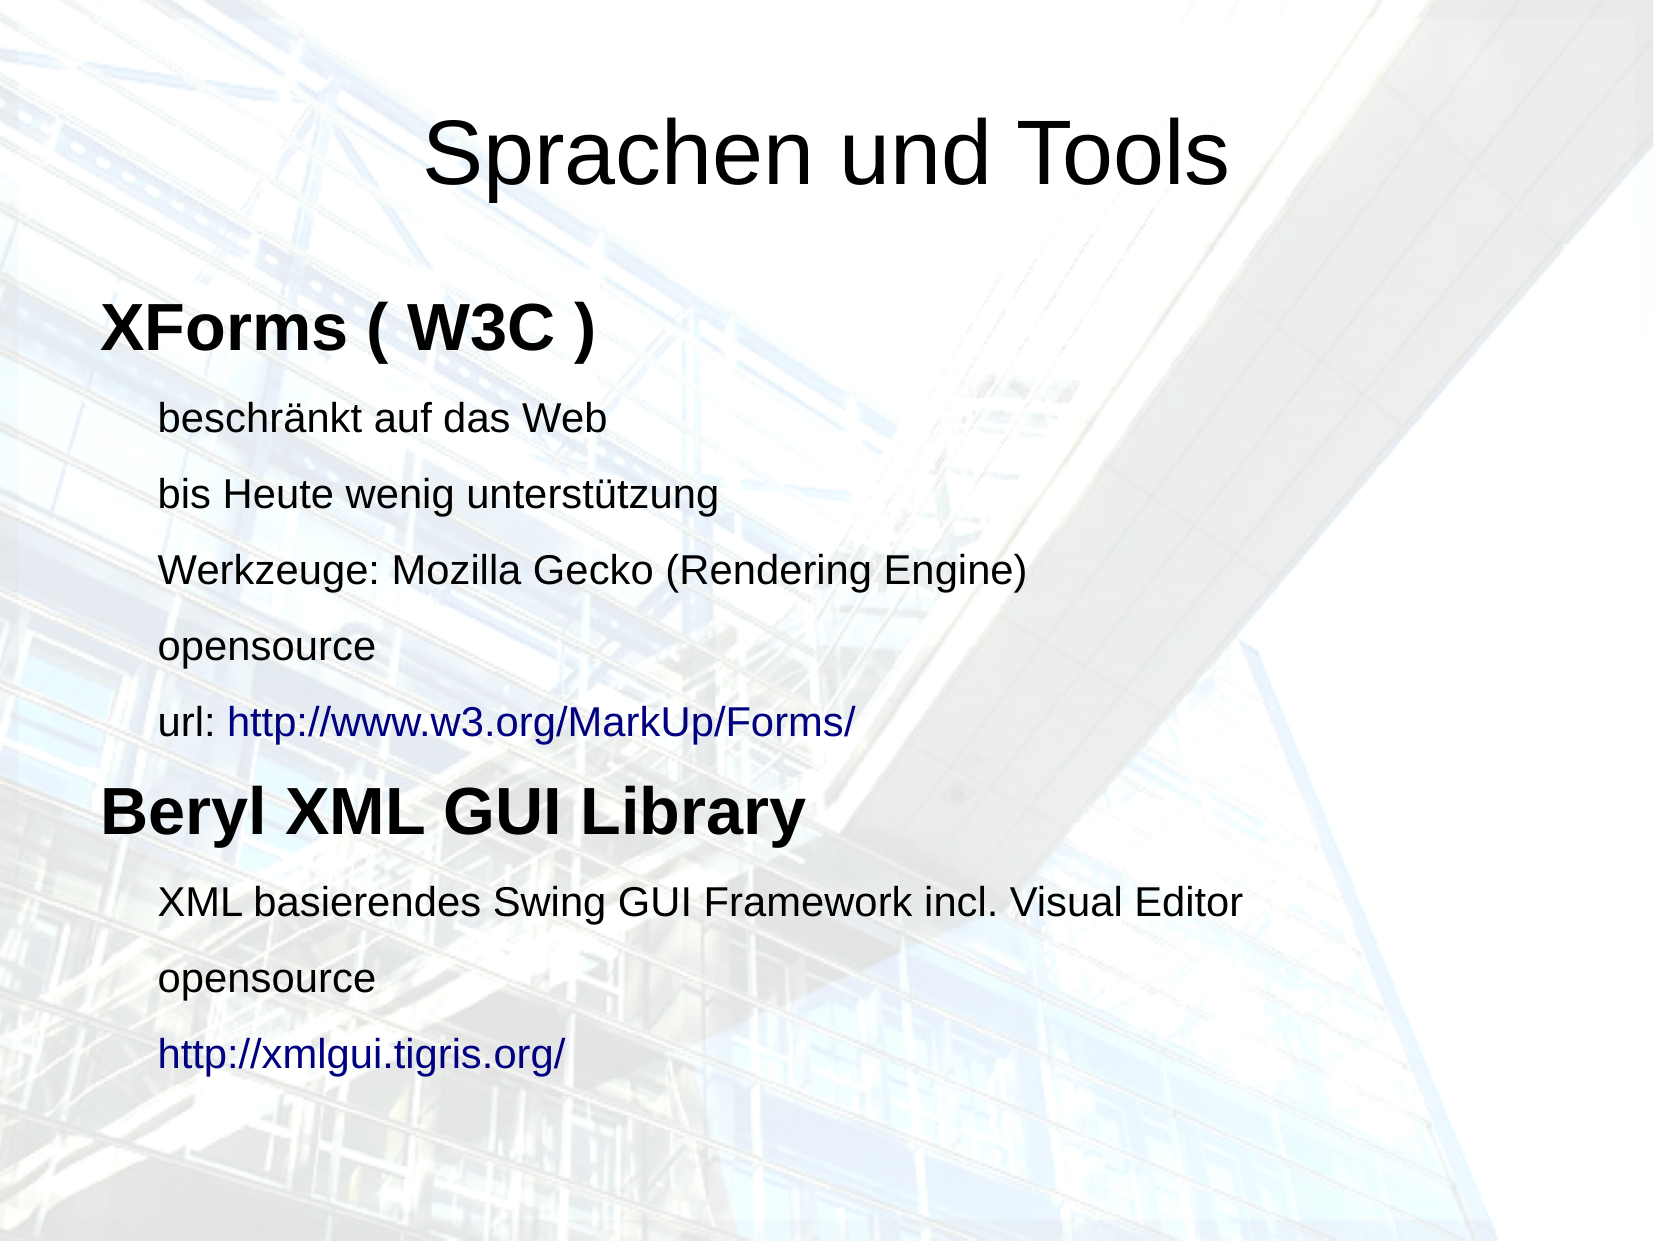

# Sprachen und Tools
XForms ( W3C )
beschränkt auf das Web
bis Heute wenig unterstützung
Werkzeuge: Mozilla Gecko (Rendering Engine)
opensource
url: http://www.w3.org/MarkUp/Forms/
Beryl XML GUI Library
XML basierendes Swing GUI Framework incl. Visual Editor
opensource
http://xmlgui.tigris.org/